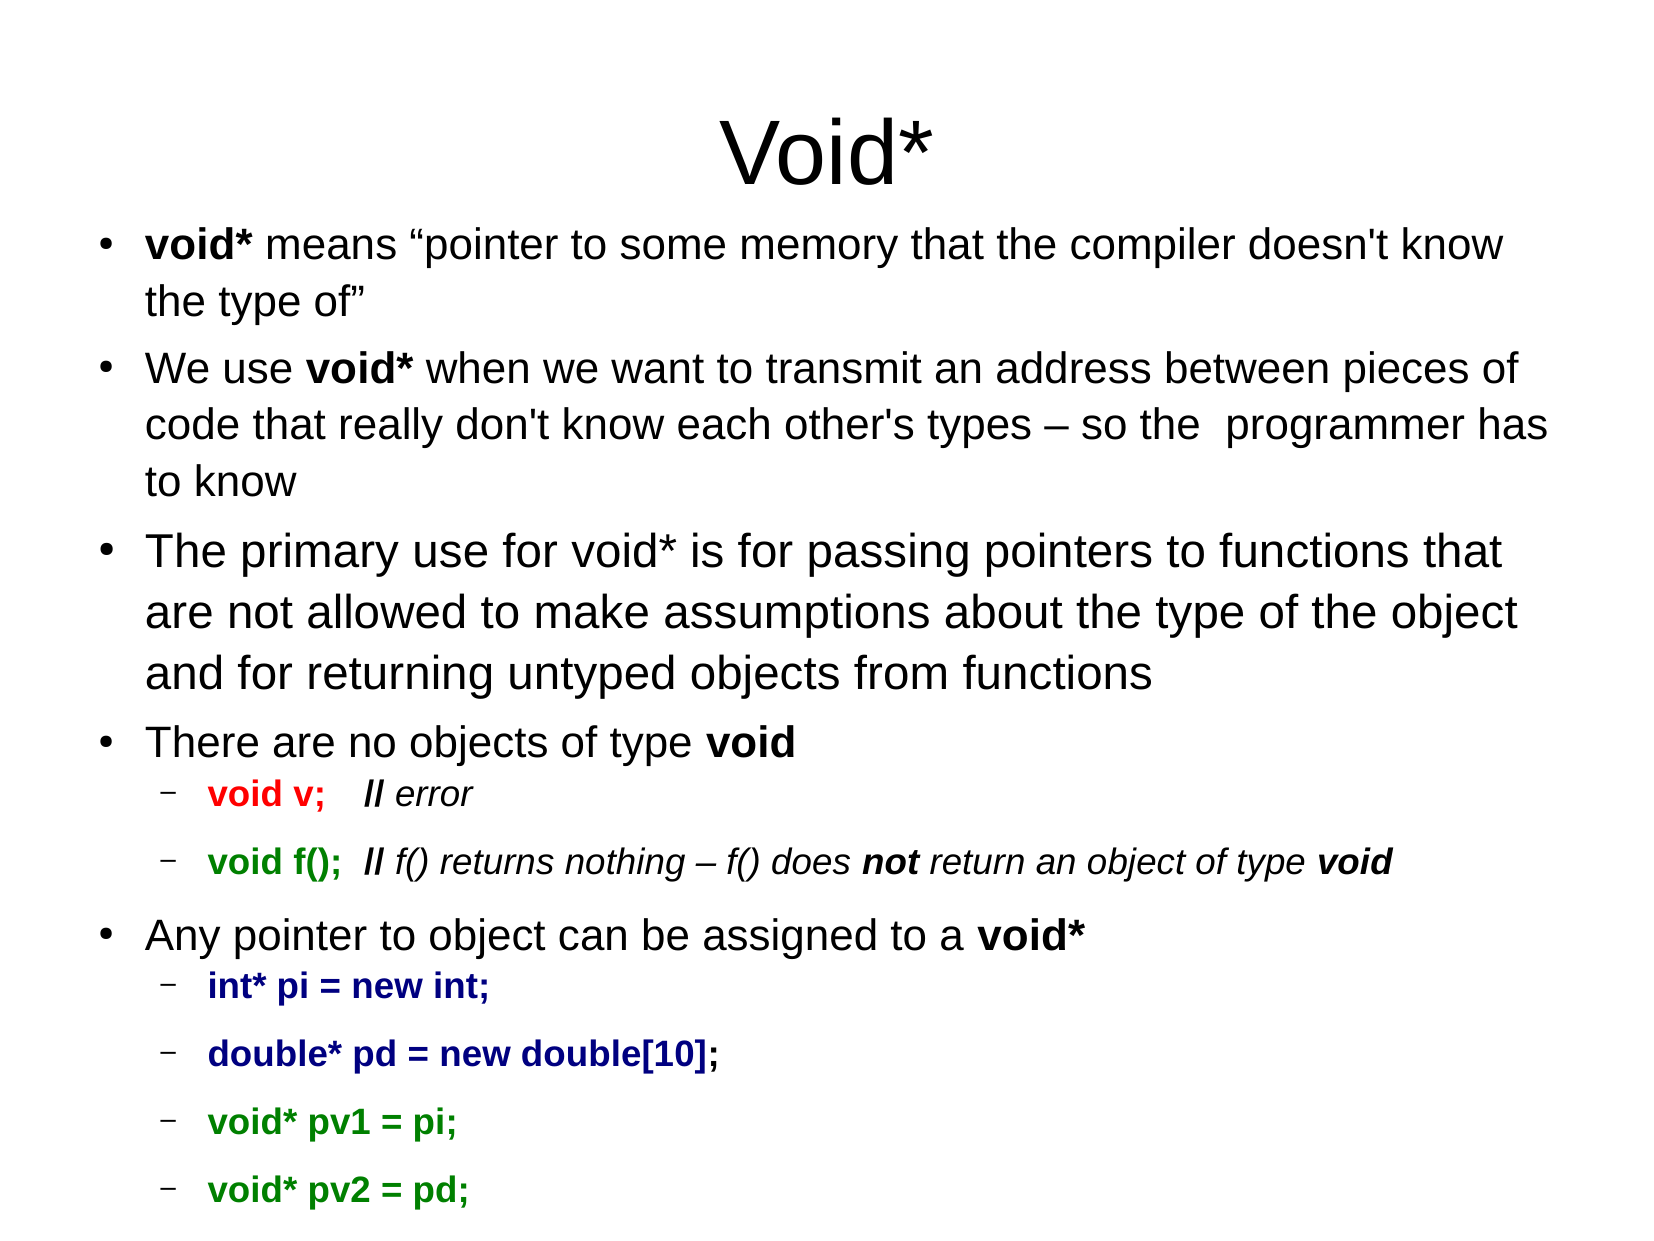

# Void*
void* means “pointer to some memory that the compiler doesn't know the type of”
We use void* when we want to transmit an address between pieces of code that really don't know each other's types – so the programmer has to know
The primary use for void* is for passing pointers to functions that are not allowed to make assumptions about the type of the object and for returning untyped objects from functions
There are no objects of type void
void v;	// error
void f();	// f() returns nothing – f() does not return an object of type void
Any pointer to object can be assigned to a void*
int* pi = new int;
double* pd = new double[10];
void* pv1 = pi;
void* pv2 = pd;